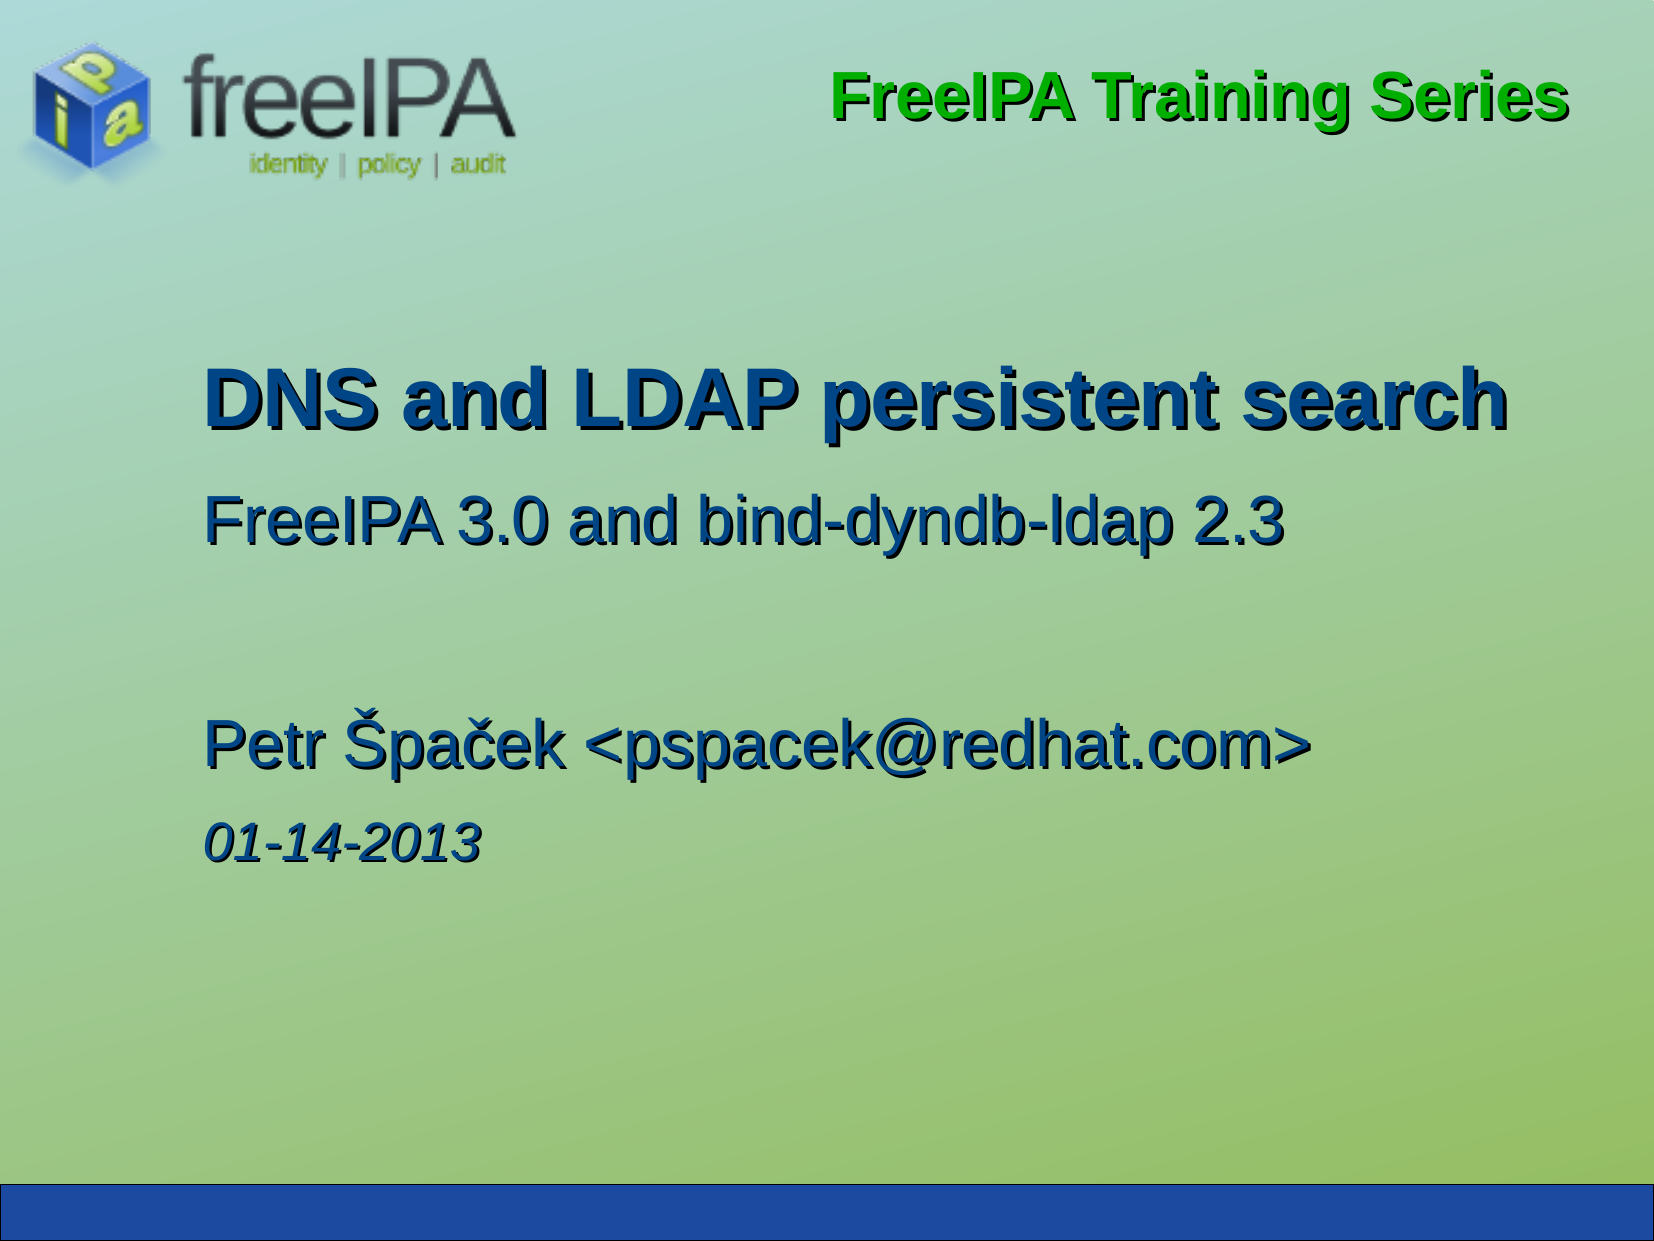

DNS and LDAP persistent search
FreeIPA 3.0 and bind-dyndb-ldap 2.3
Petr Špaček <pspacek@redhat.com>
01-14-2013